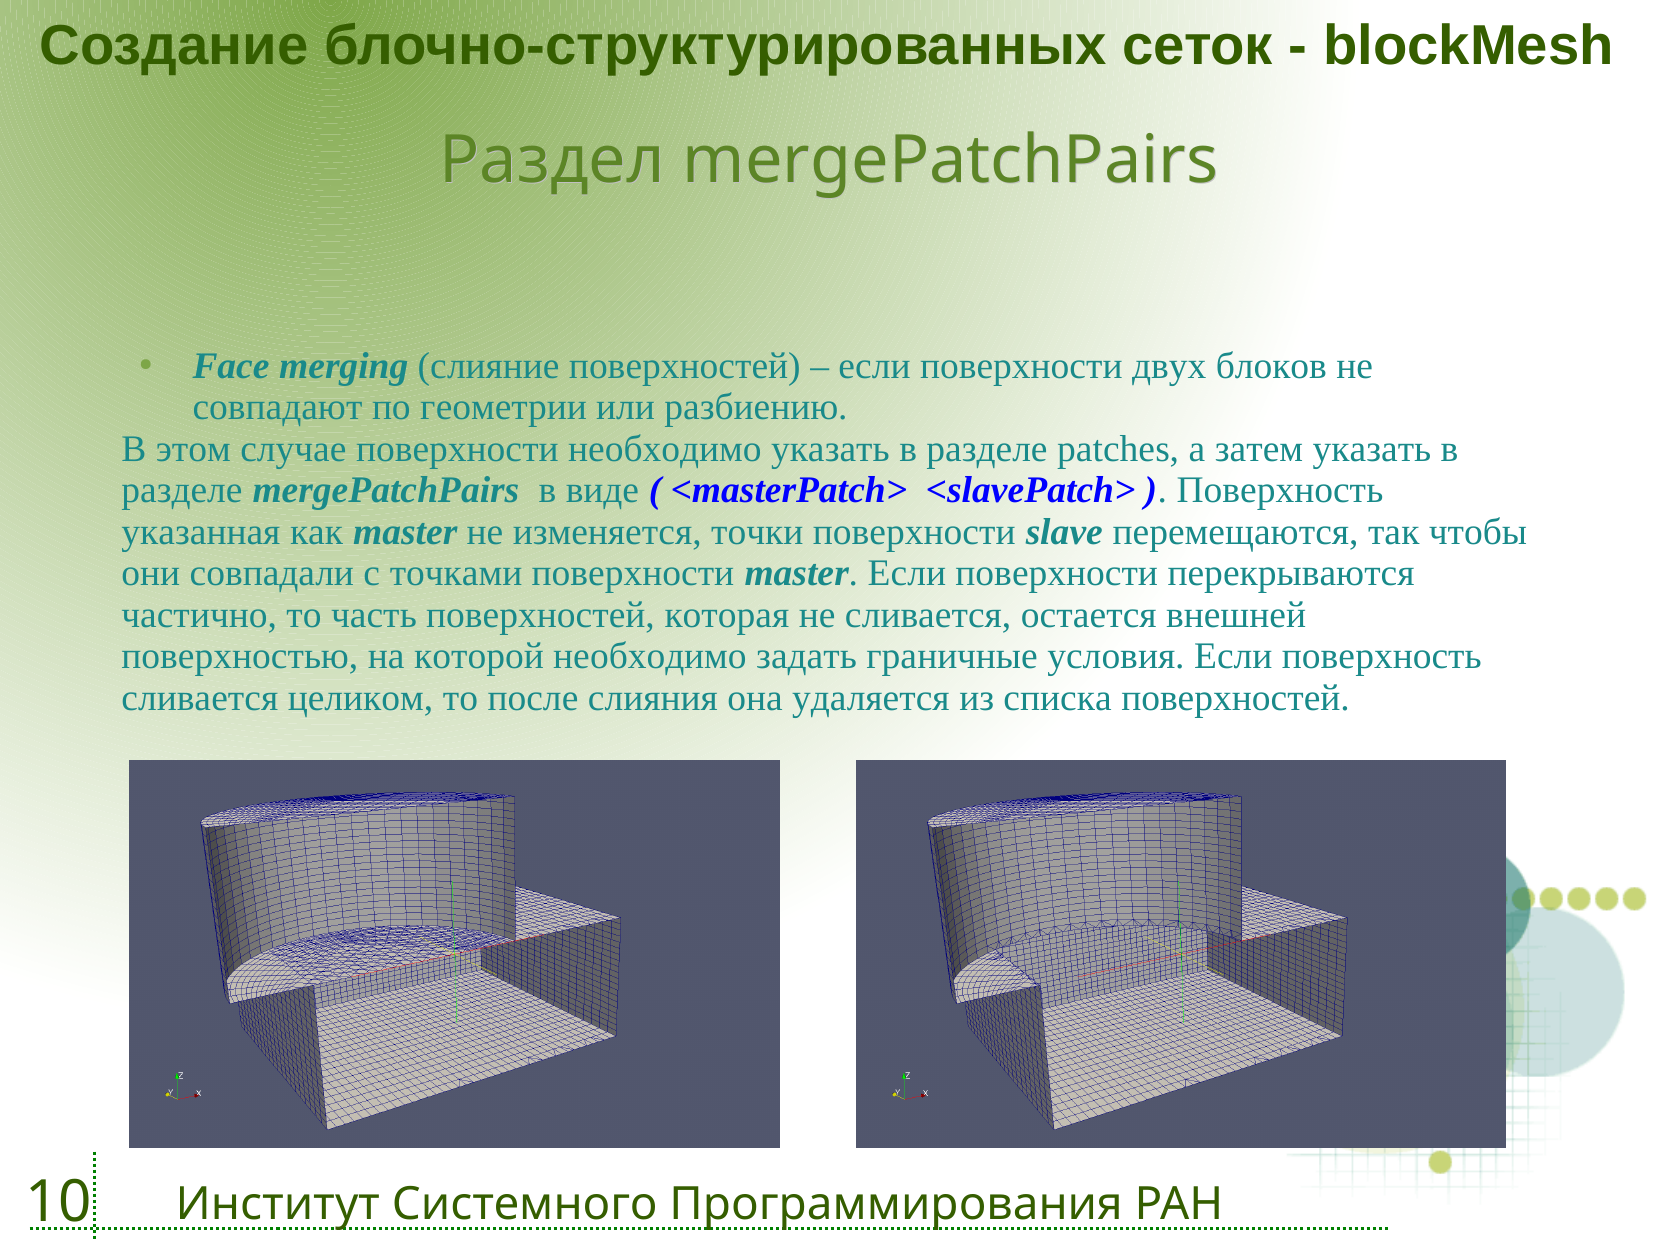

# Раздел mergePatchPairs
Face merging (слияние поверхностей) – если поверхности двух блоков не совпадают по геометрии или разбиению.
В этом случае поверхности необходимо указать в разделе patches, а затем указать в разделе mergePatchPairs в виде ( <masterPatch> <slavePatch> ). Поверхность указанная как master не изменяется, точки поверхности slave перемещаются, так чтобы они совпадали с точками поверхности master. Если поверхности перекрываются частично, то часть поверхностей, которая не сливается, остается внешней поверхностью, на которой необходимо задать граничные условия. Если поверхность сливается целиком, то после слияния она удаляется из списка поверхностей.